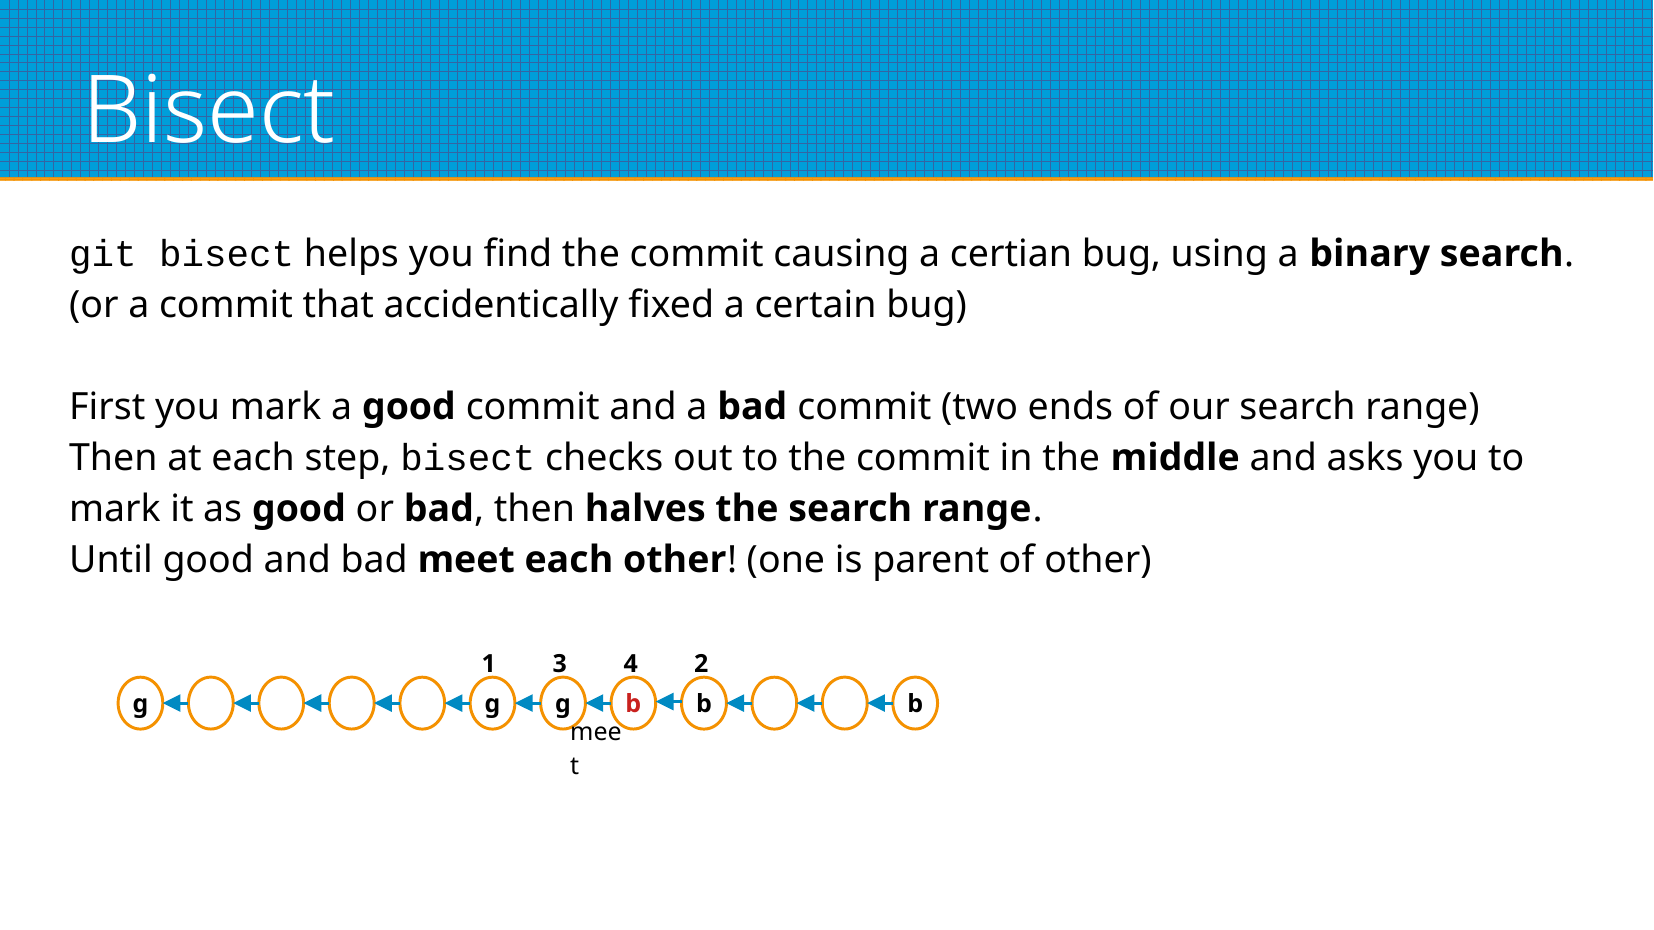

# Bisect
git bisect helps you find the commit causing a certian bug, using a binary search.
(or a commit that accidentically fixed a certain bug)
First you mark a good commit and a bad commit (two ends of our search range)
Then at each step, bisect checks out to the commit in the middle and asks you to mark it as good or bad, then halves the search range.
Until good and bad meet each other! (one is parent of other)
1
3
2
4
g
b
b
g
g
b
meet